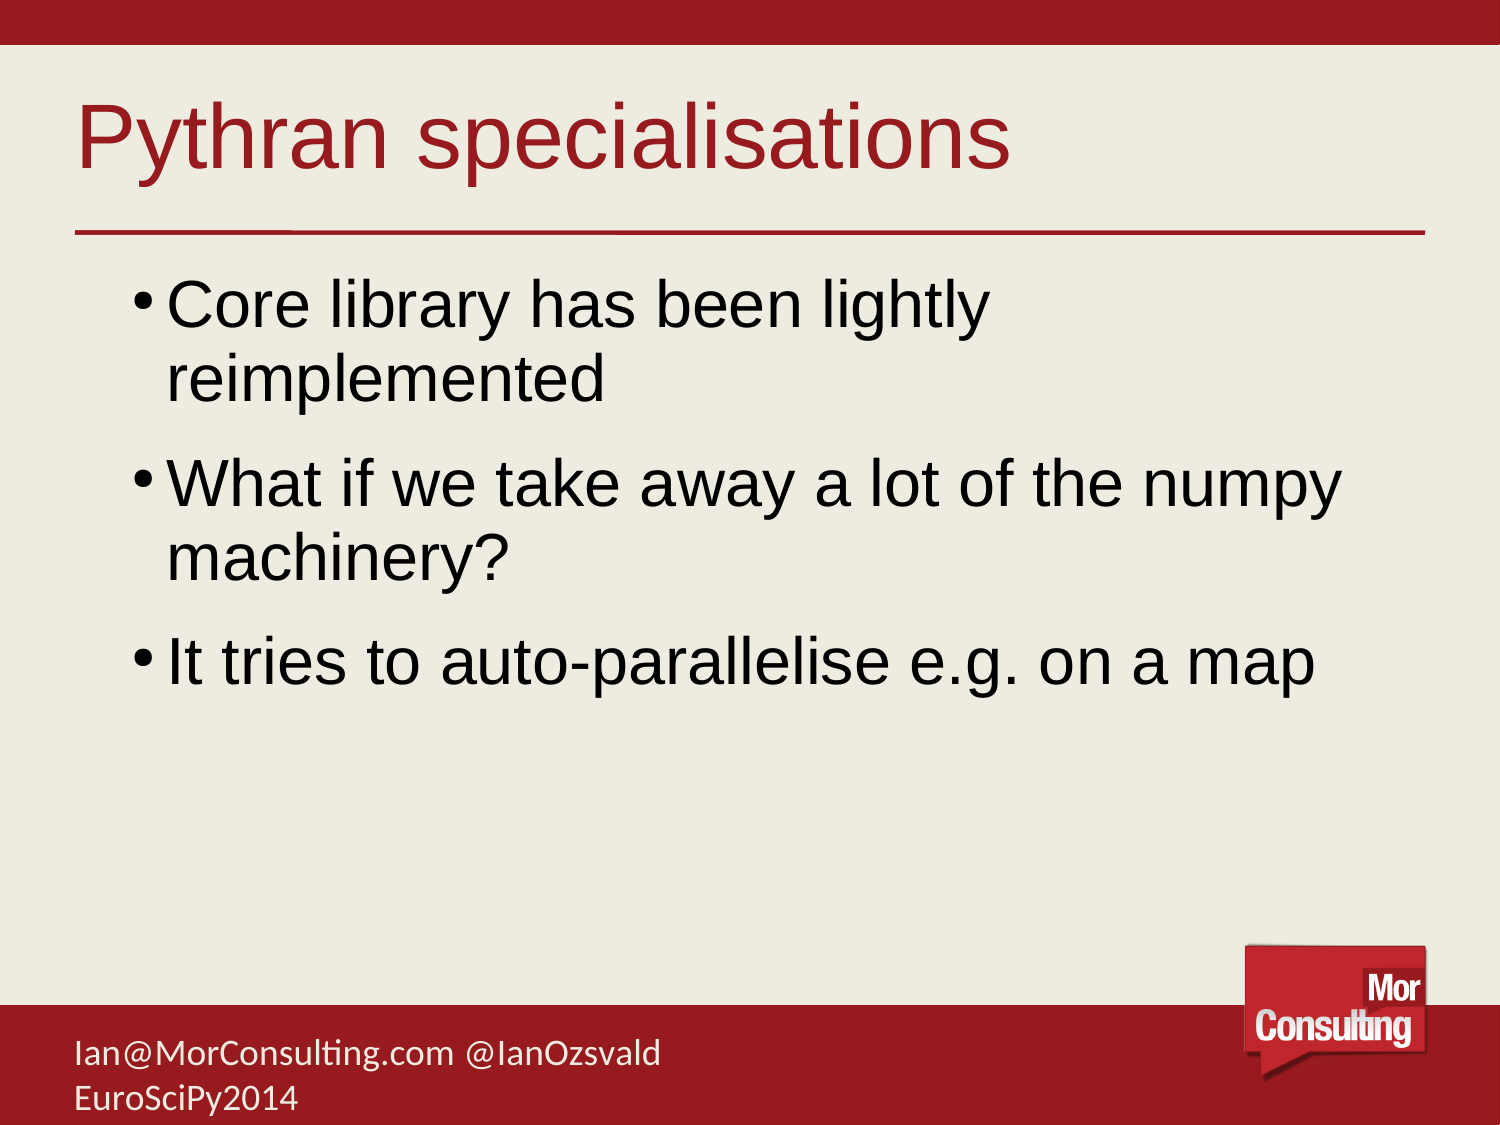

# Pythran specialisations
Core library has been lightly reimplemented
What if we take away a lot of the numpy machinery?
It tries to auto-parallelise e.g. on a map